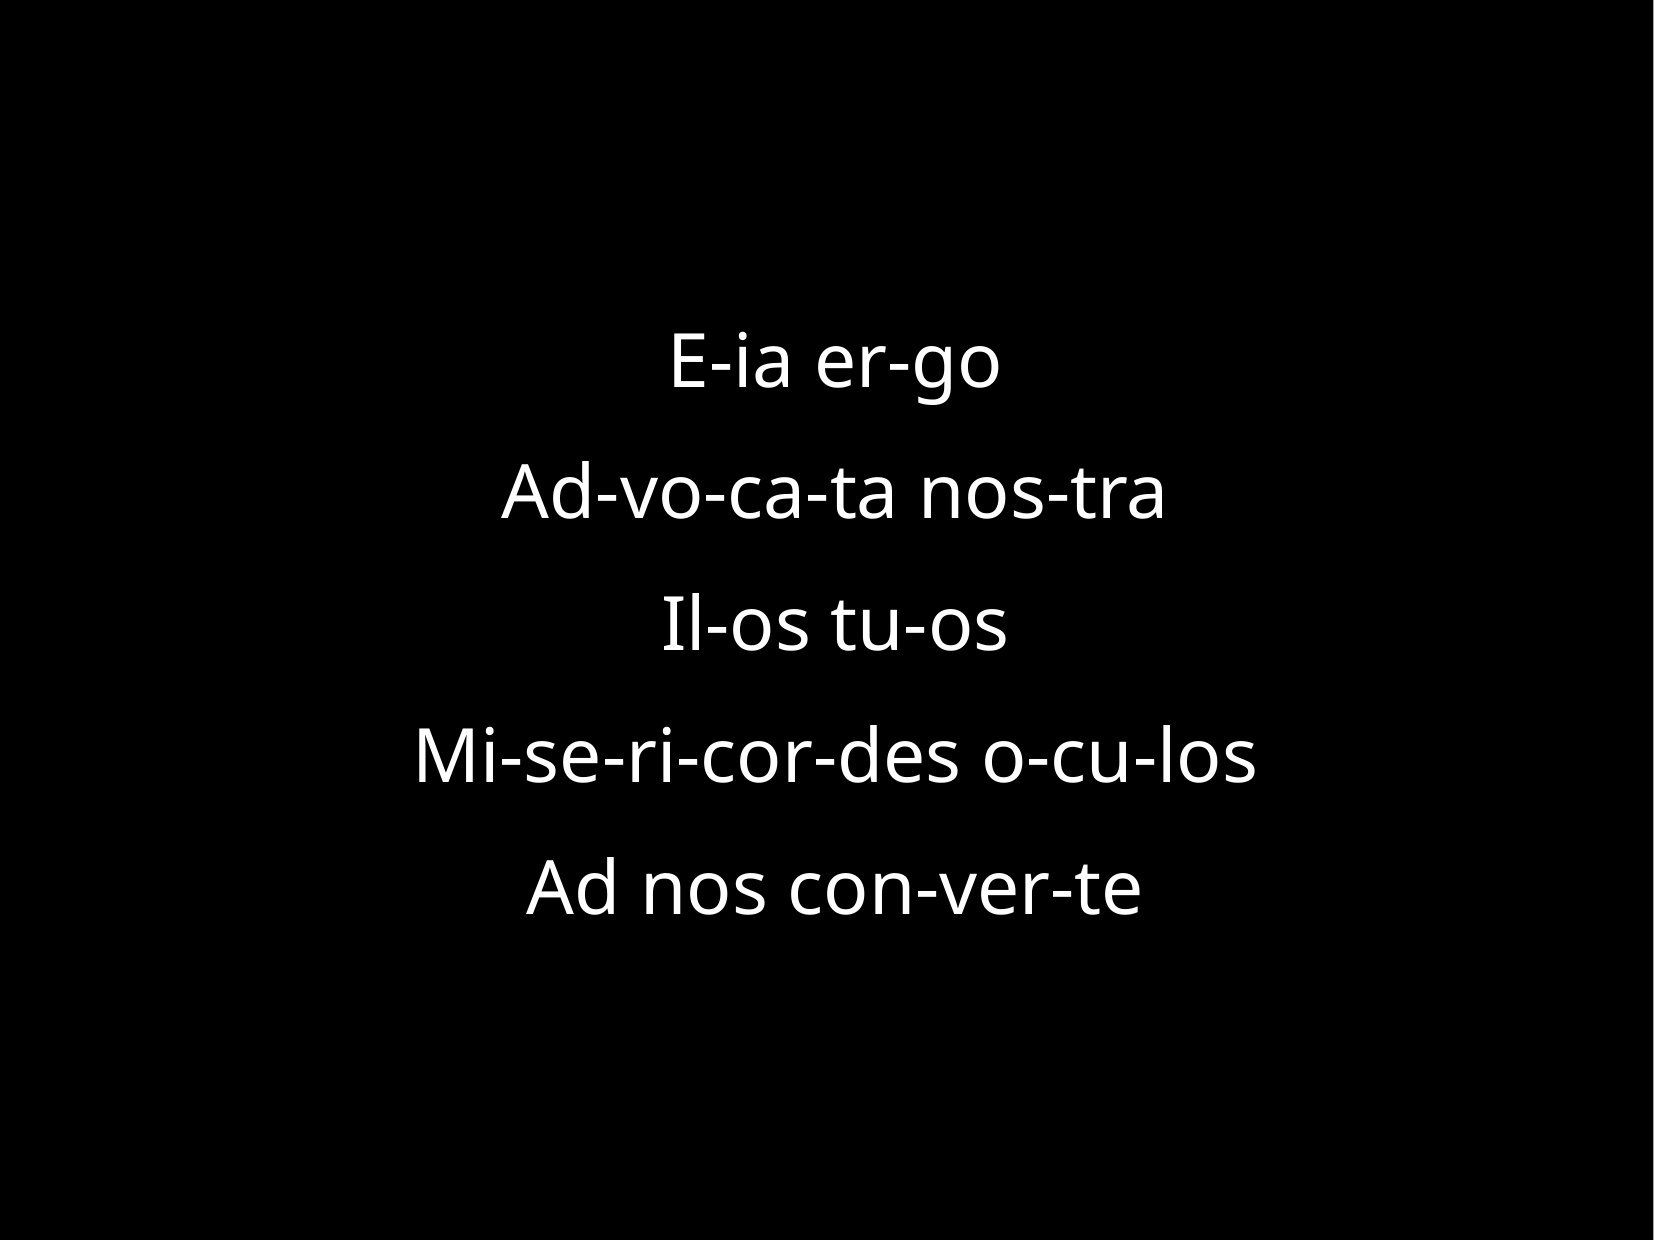

#
E-ia er-go
Ad-vo-ca-ta nos-tra
Il-os tu-os
Mi-se-ri-cor-des o-cu-los
Ad nos con-ver-te